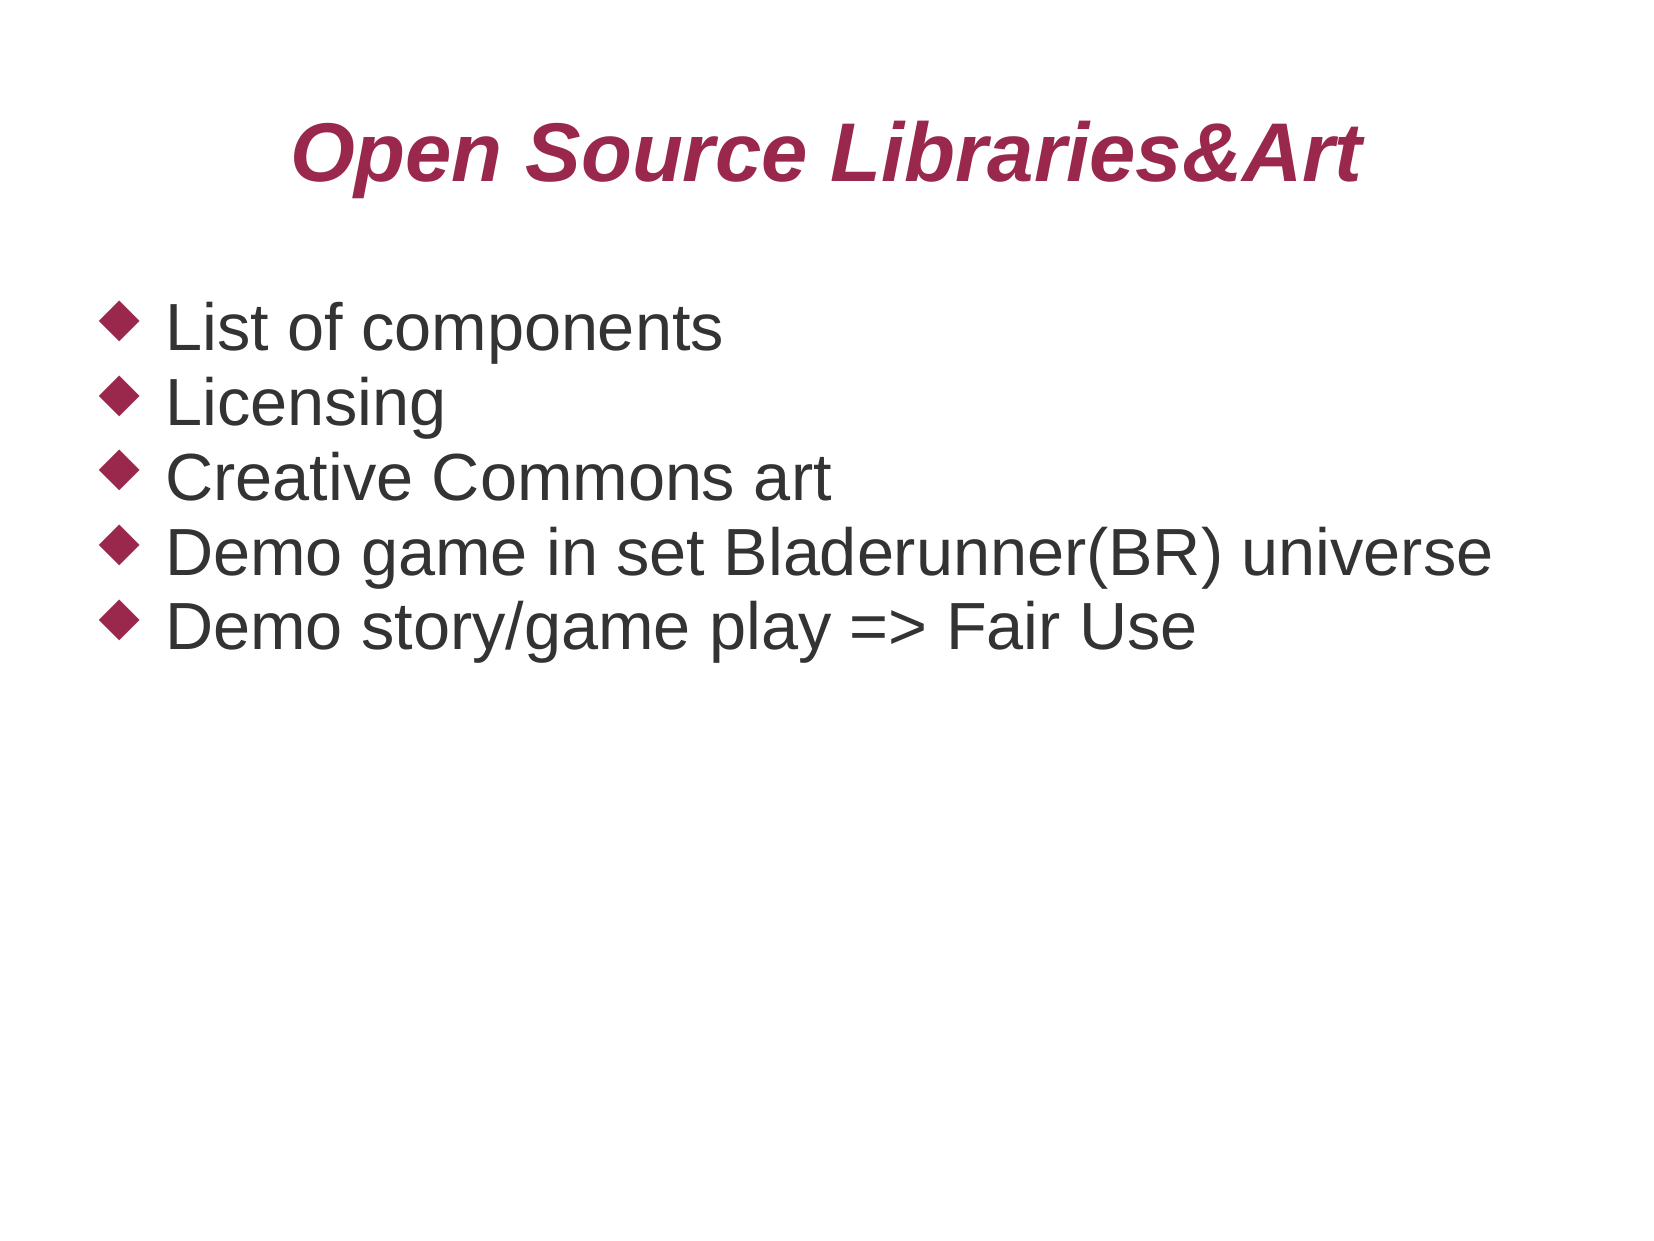

# Open Source Libraries&Art
List of components
Licensing
Creative Commons art
Demo game in set Bladerunner(BR) universe
Demo story/game play => Fair Use